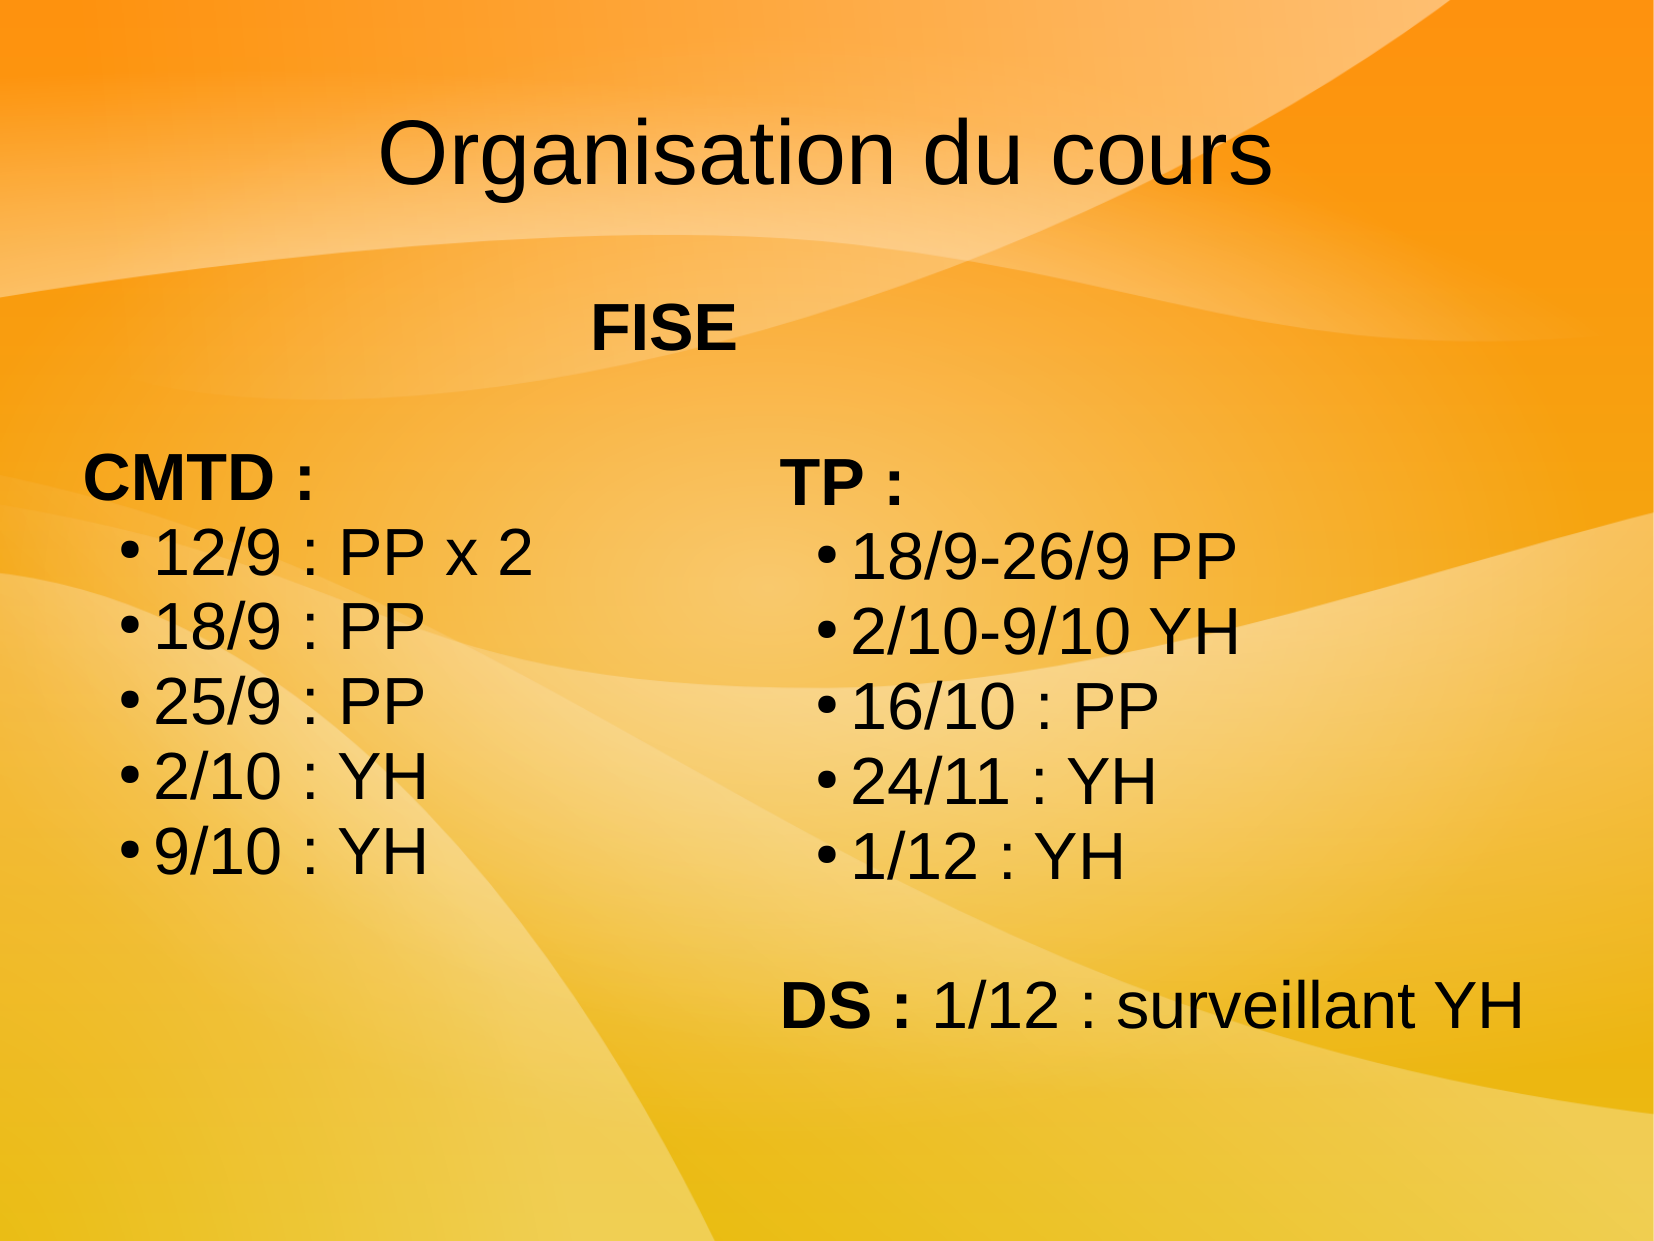

# Organisation du cours
FISE
CMTD :
12/9 : PP x 2
18/9 : PP
25/9 : PP
2/10 : YH
9/10 : YH
TP :
18/9-26/9 PP
2/10-9/10 YH
16/10 : PP
24/11 : YH
1/12 : YH
DS : 1/12 : surveillant YH